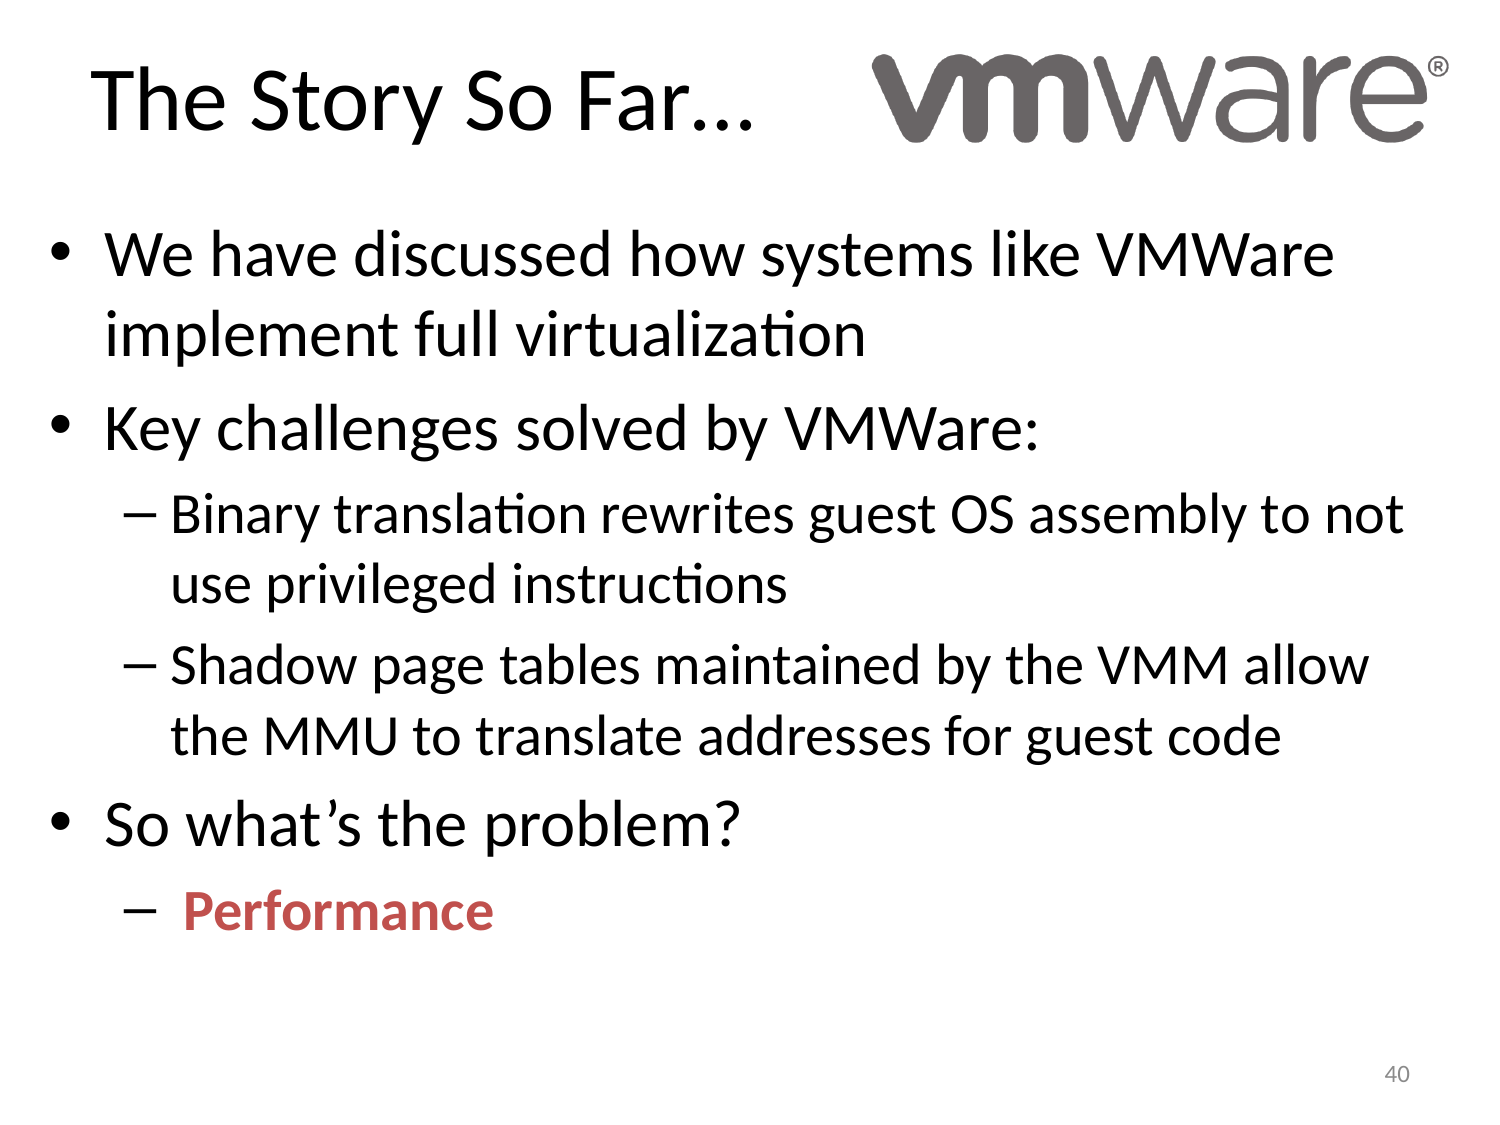

# The Story So Far…
We have discussed how systems like VMWare implement full virtualization
Key challenges solved by VMWare:
Binary translation rewrites guest OS assembly to not use privileged instructions
Shadow page tables maintained by the VMM allow the MMU to translate addresses for guest code
So what’s the problem?
 Performance